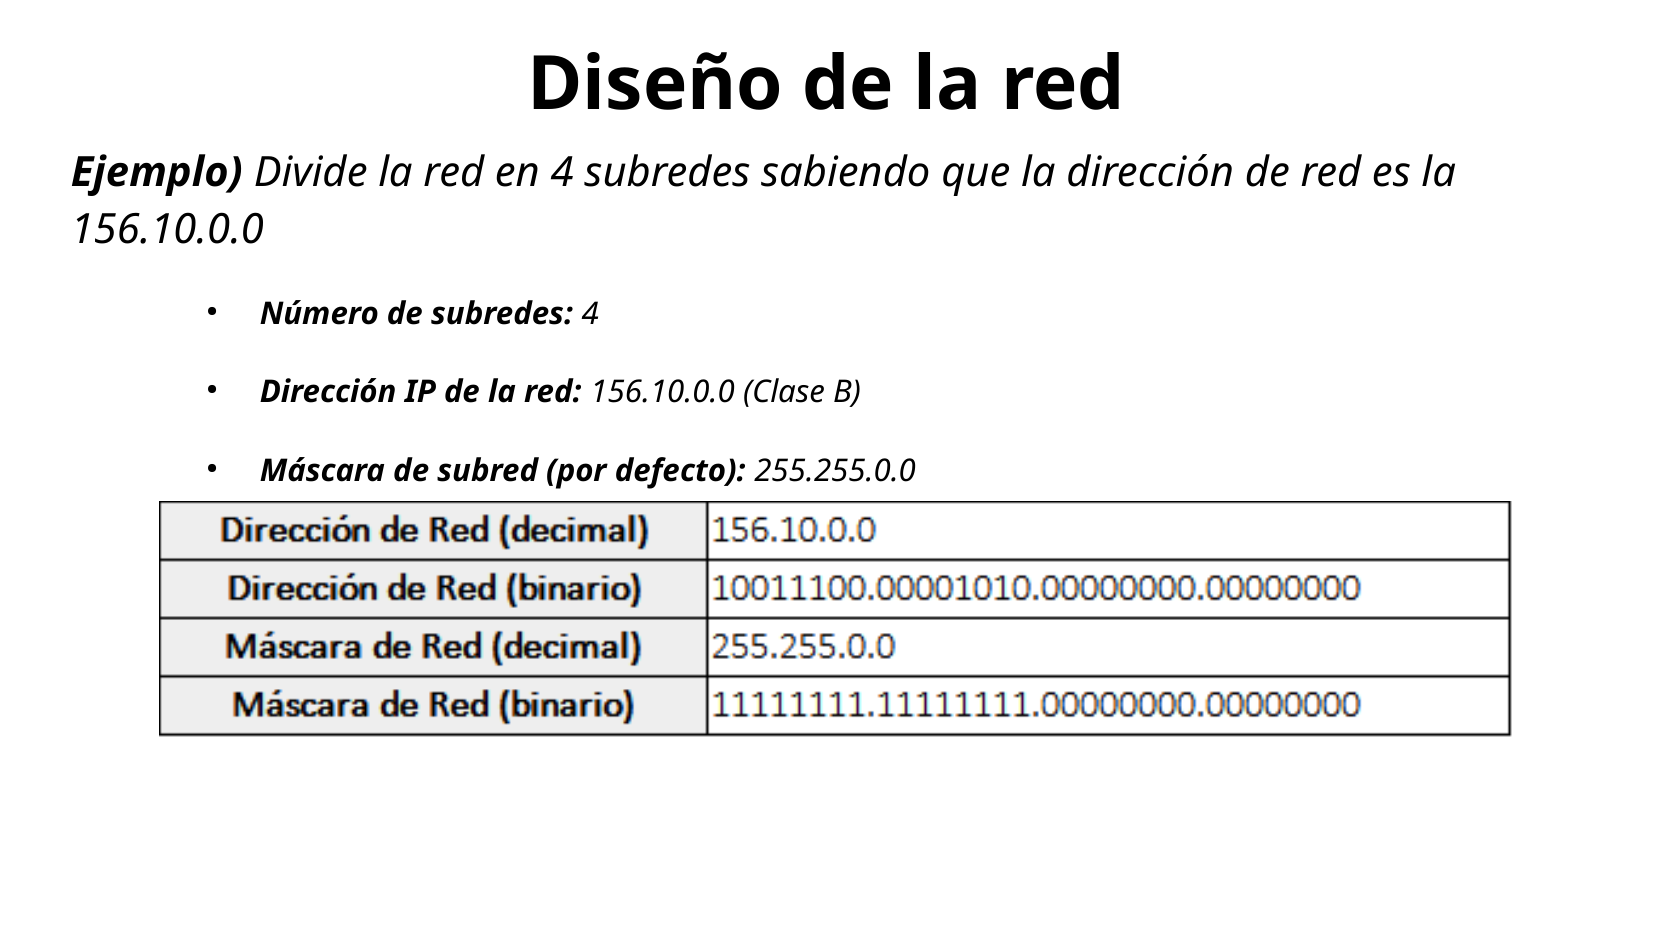

# Diseño de la red
Ejemplo) Divide la red en 4 subredes sabiendo que la dirección de red es la 156.10.0.0
Número de subredes: 4
Dirección IP de la red: 156.10.0.0 (Clase B)
Máscara de subred (por defecto): 255.255.0.0
Número de bits: 2 bits (4 subredes)